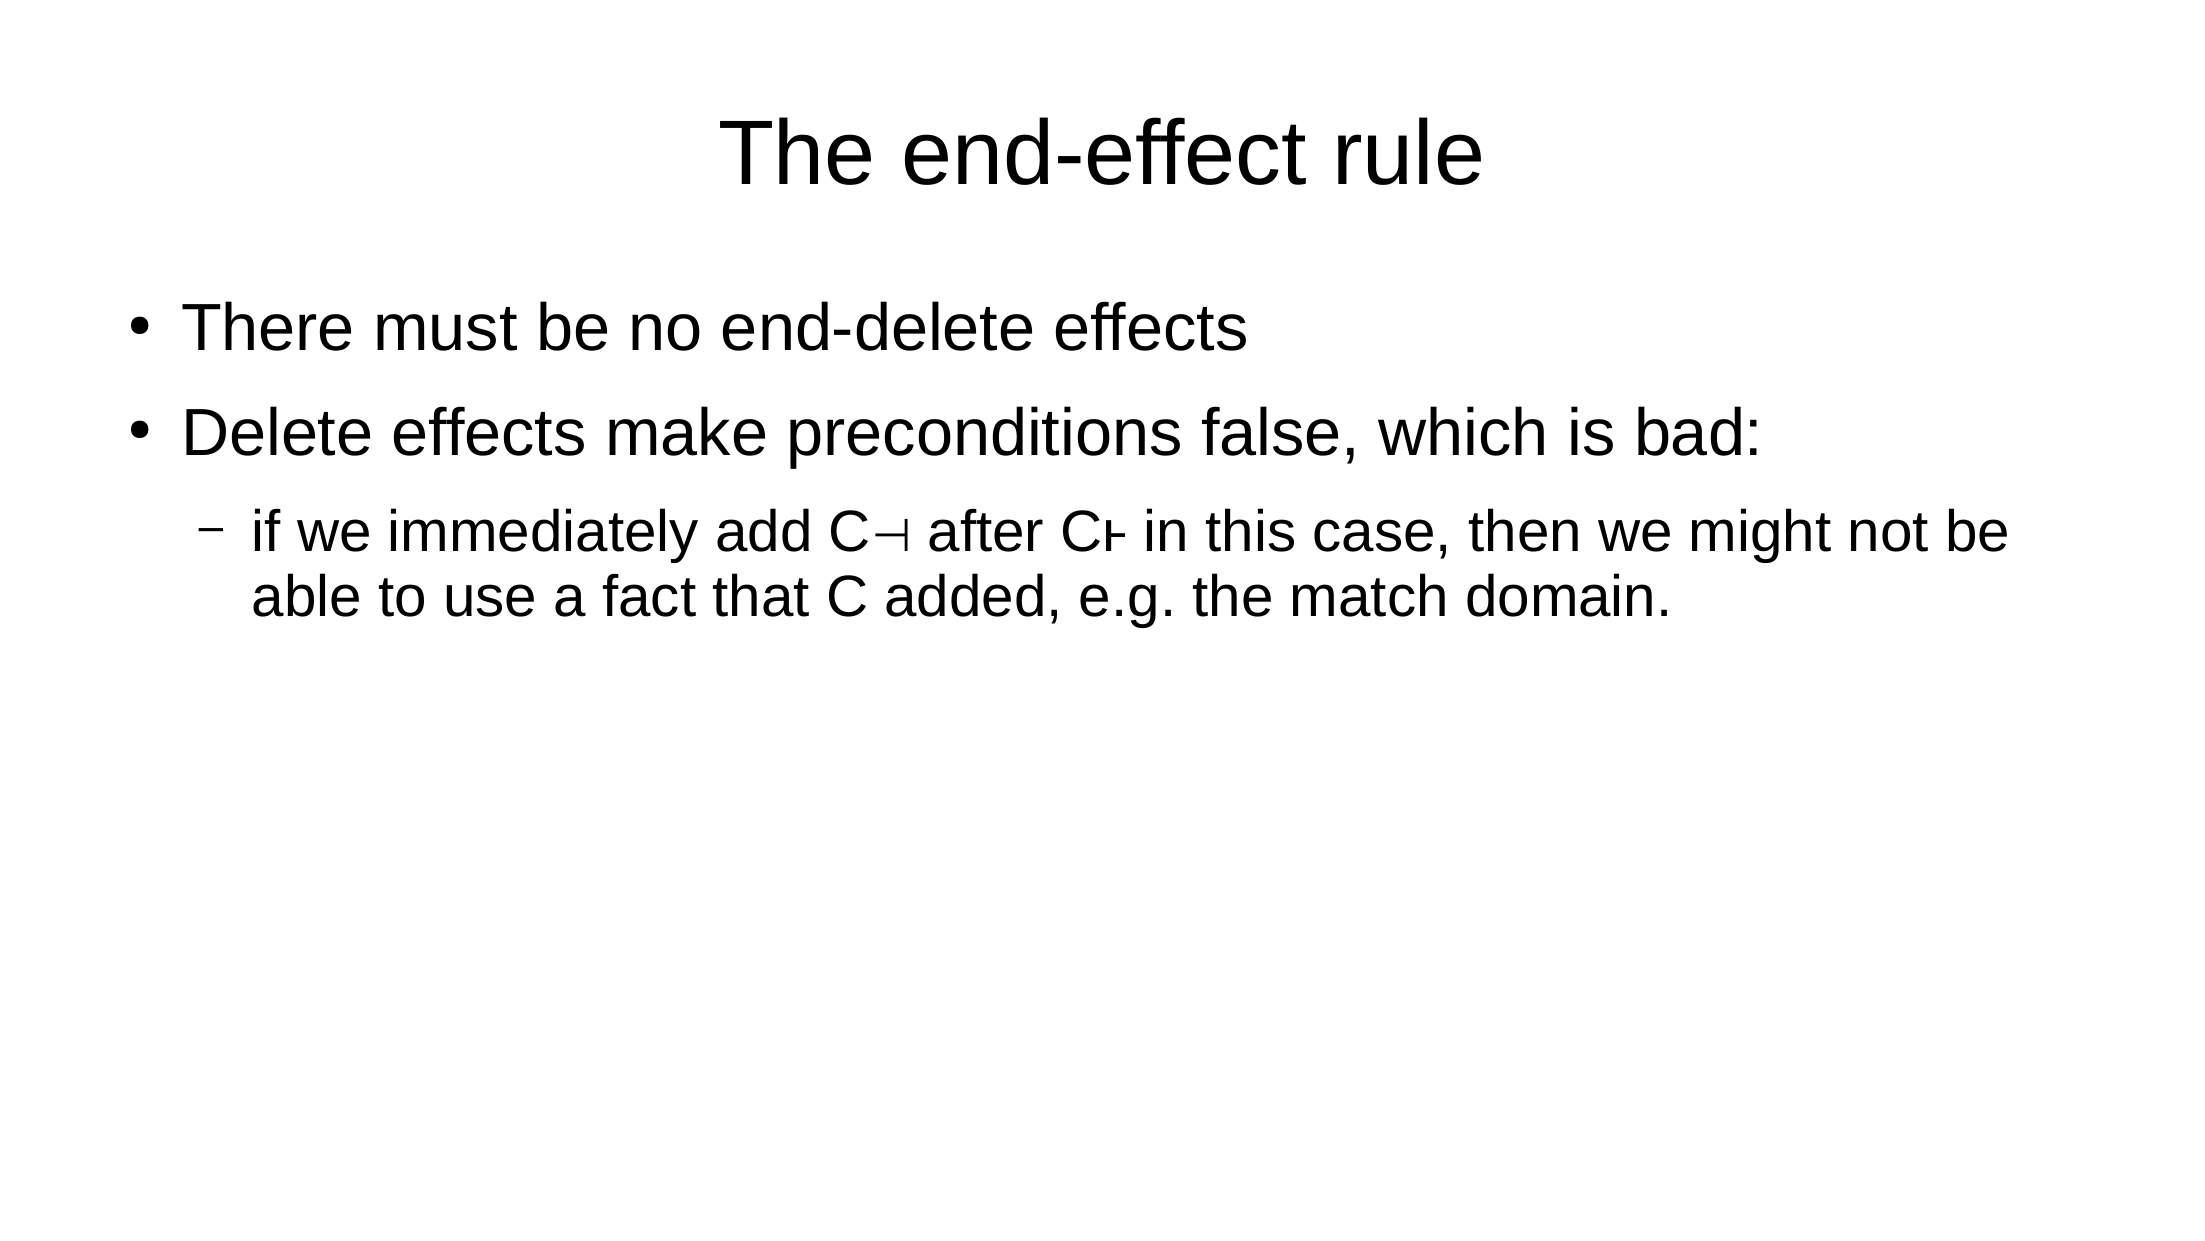

# The end-effect rule
There must be no end-delete effects
Delete effects make preconditions false, which is bad:
if we immediately add C⊣ after Cⱶ in this case, then we might not be able to use a fact that C added, e.g. the match domain.